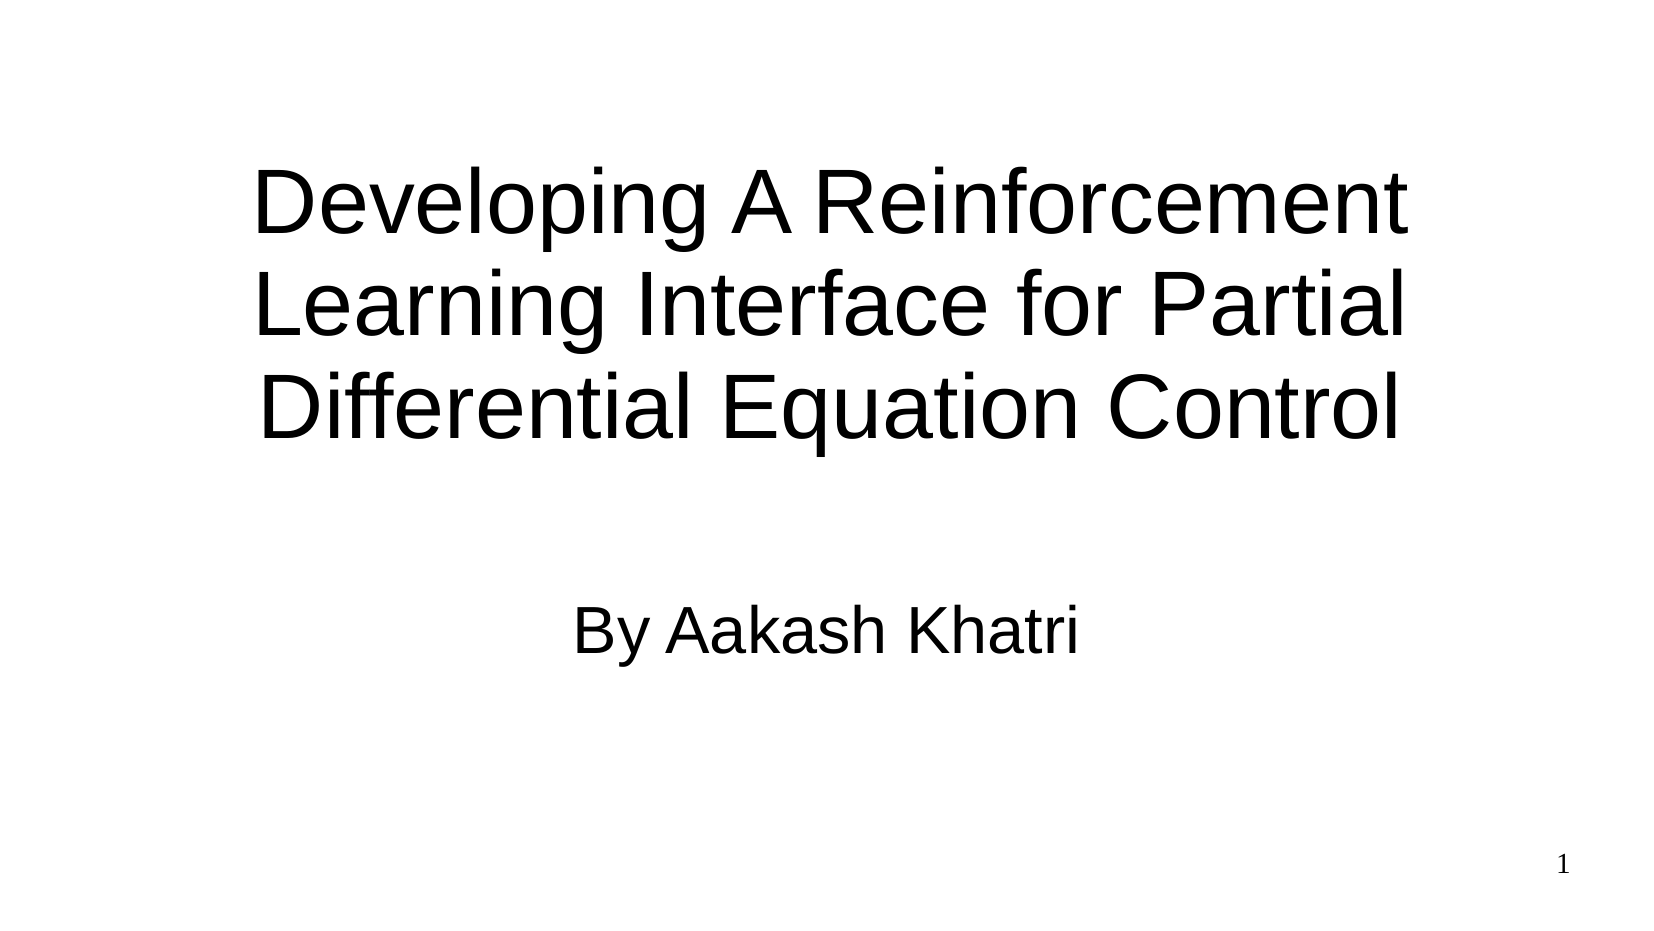

# Developing A Reinforcement Learning Interface for Partial Differential Equation Control
By Aakash Khatri
1